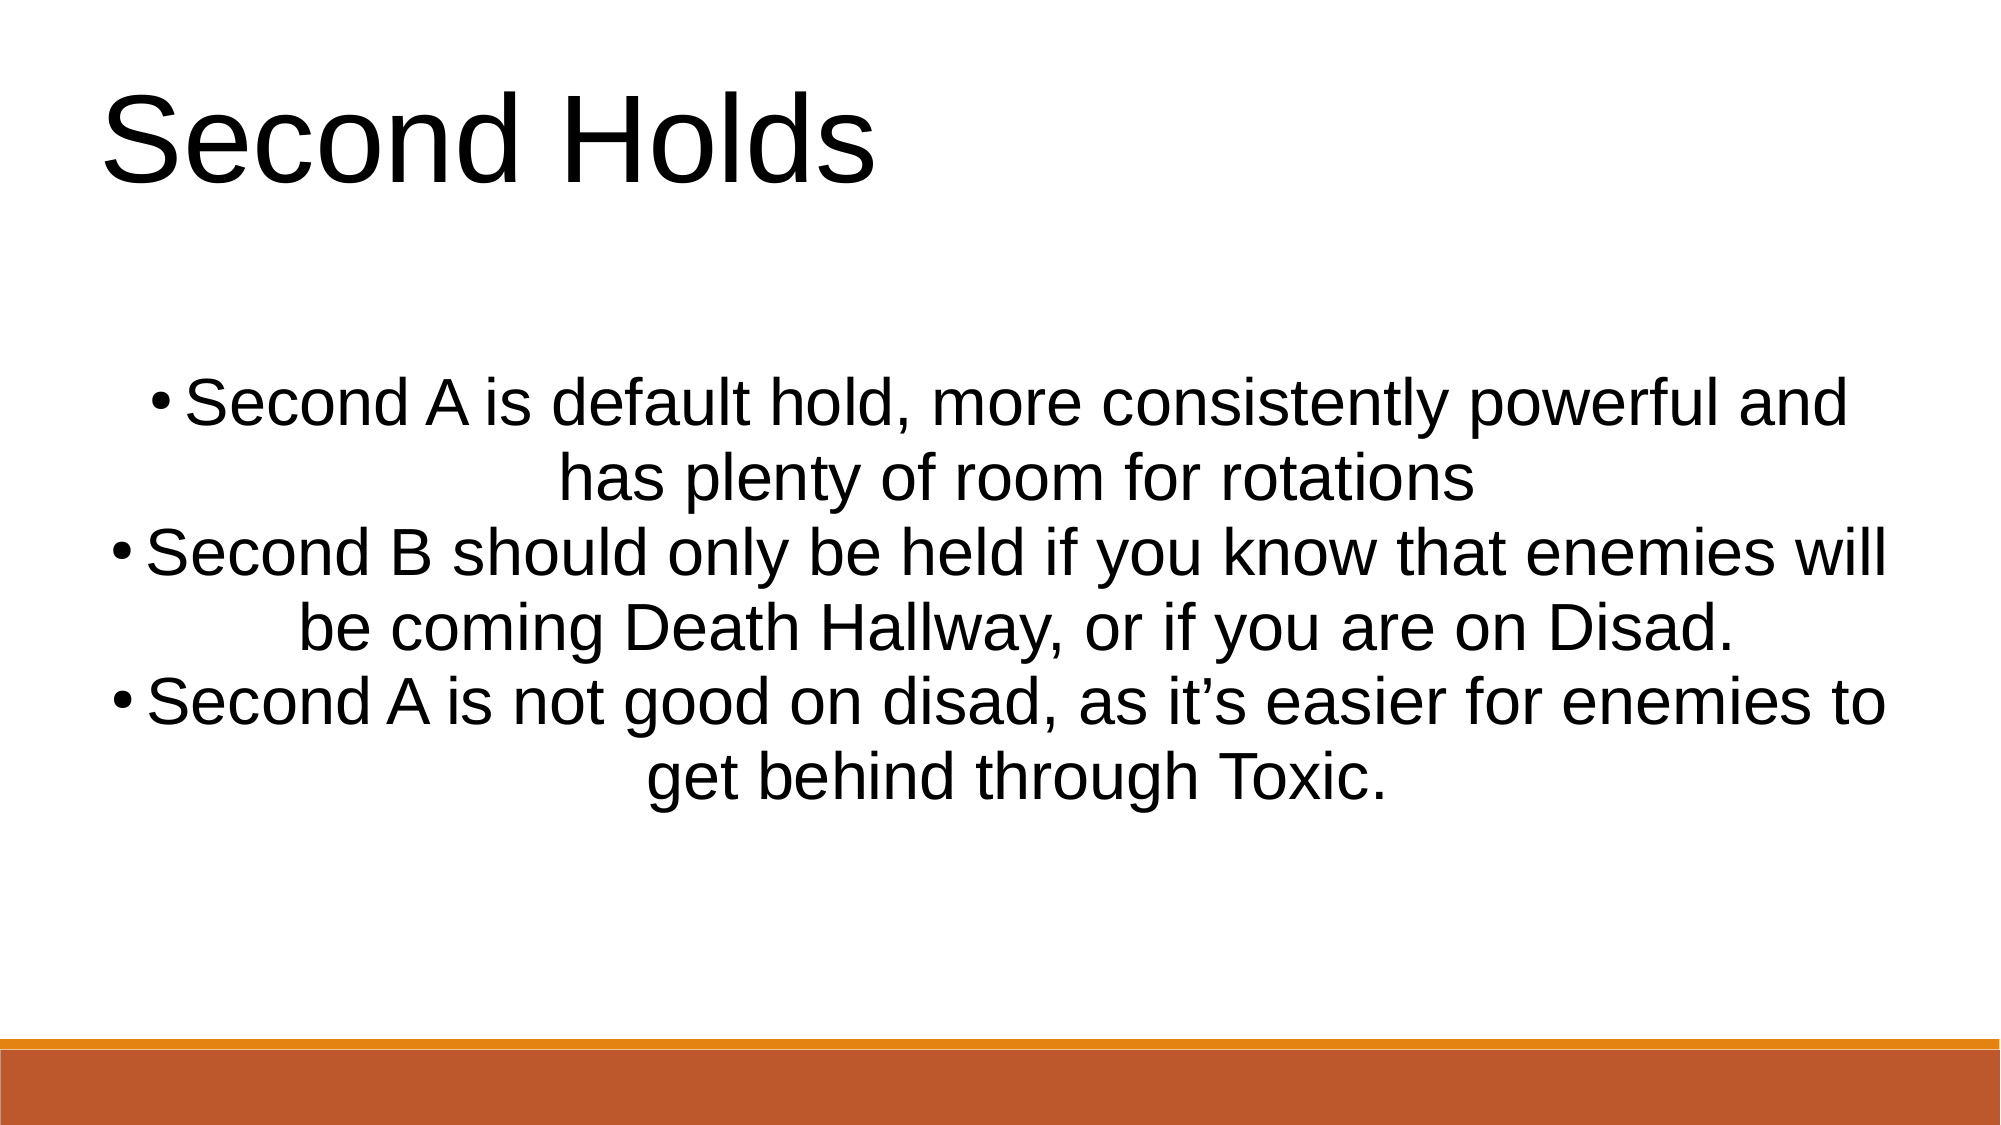

# Second Holds
Second A is default hold, more consistently powerful and has plenty of room for rotations
Second B should only be held if you know that enemies will be coming Death Hallway, or if you are on Disad.
Second A is not good on disad, as it’s easier for enemies to get behind through Toxic.